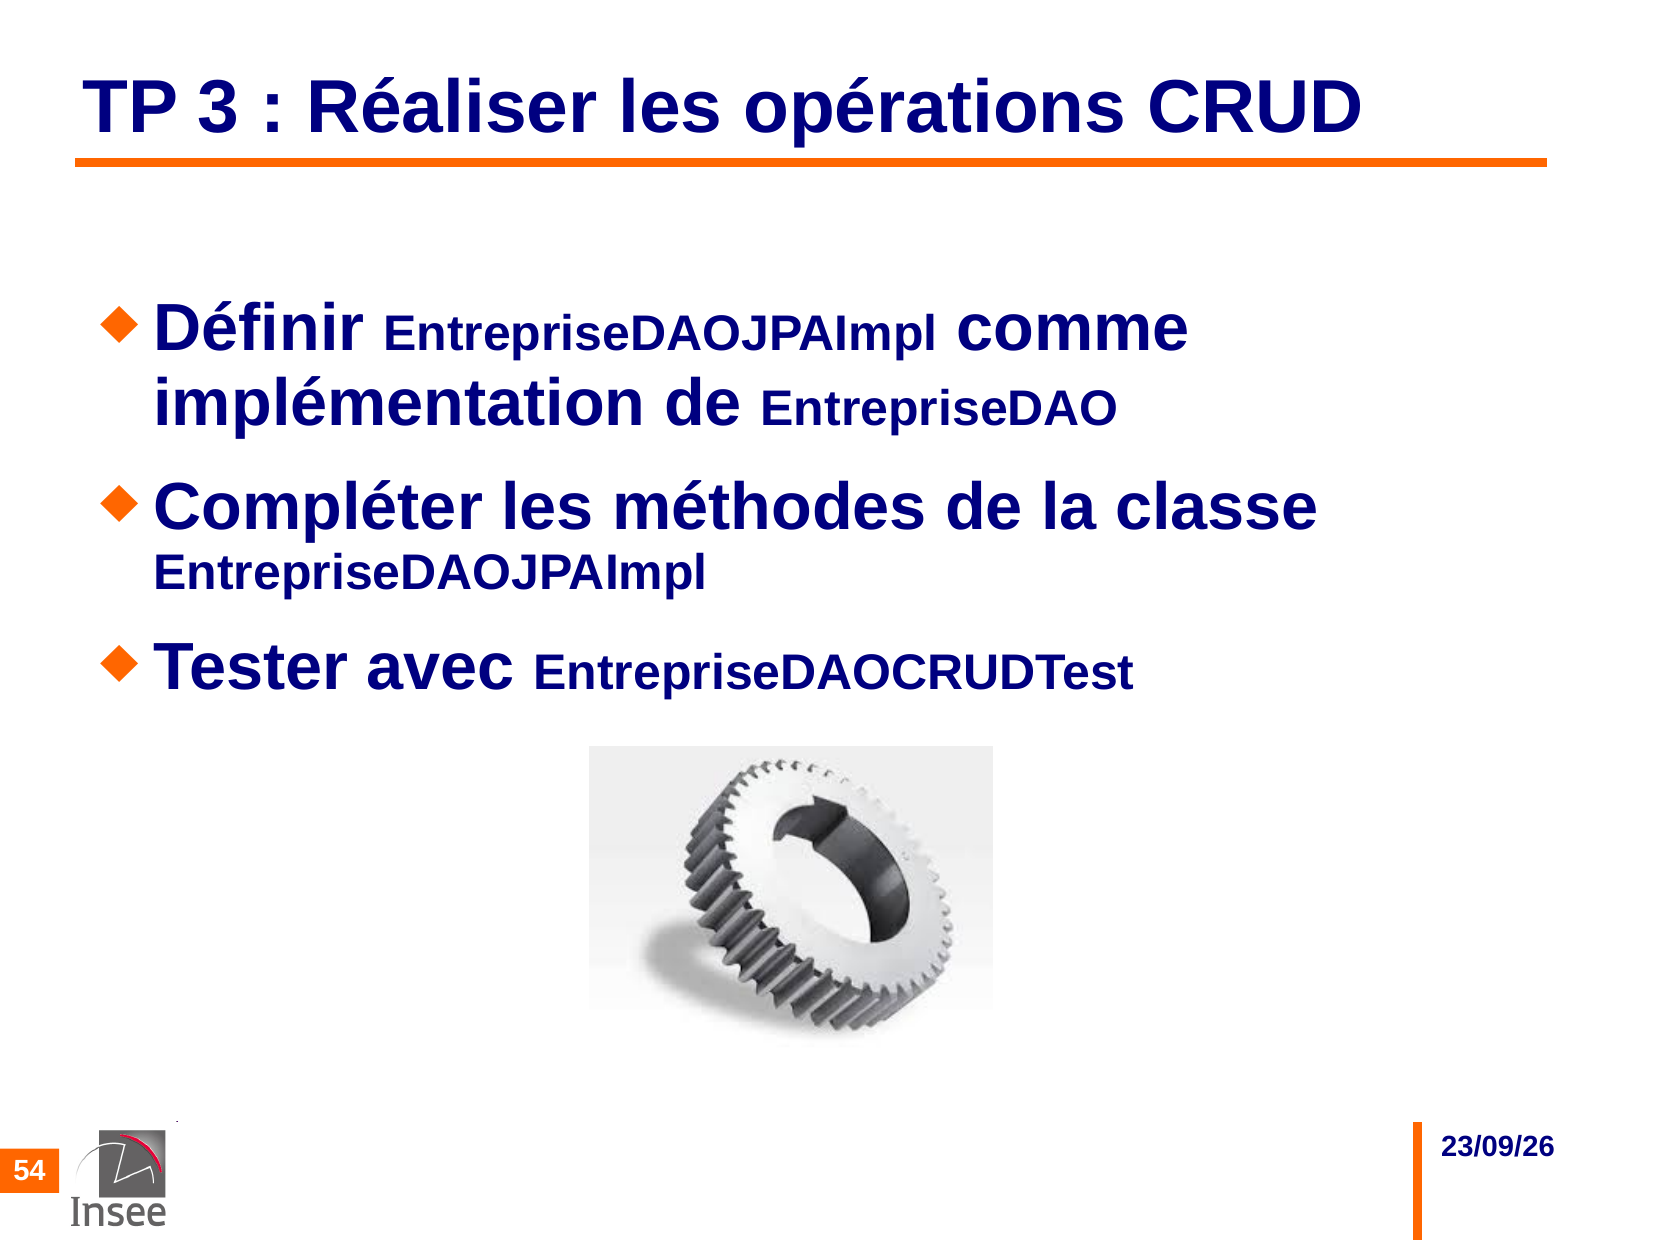

# TP 3 : Réaliser les opérations CRUD
Définir EntrepriseDAOJPAImpl comme implémentation de EntrepriseDAO
Compléter les méthodes de la classe EntrepriseDAOJPAImpl
Tester avec EntrepriseDAOCRUDTest
54